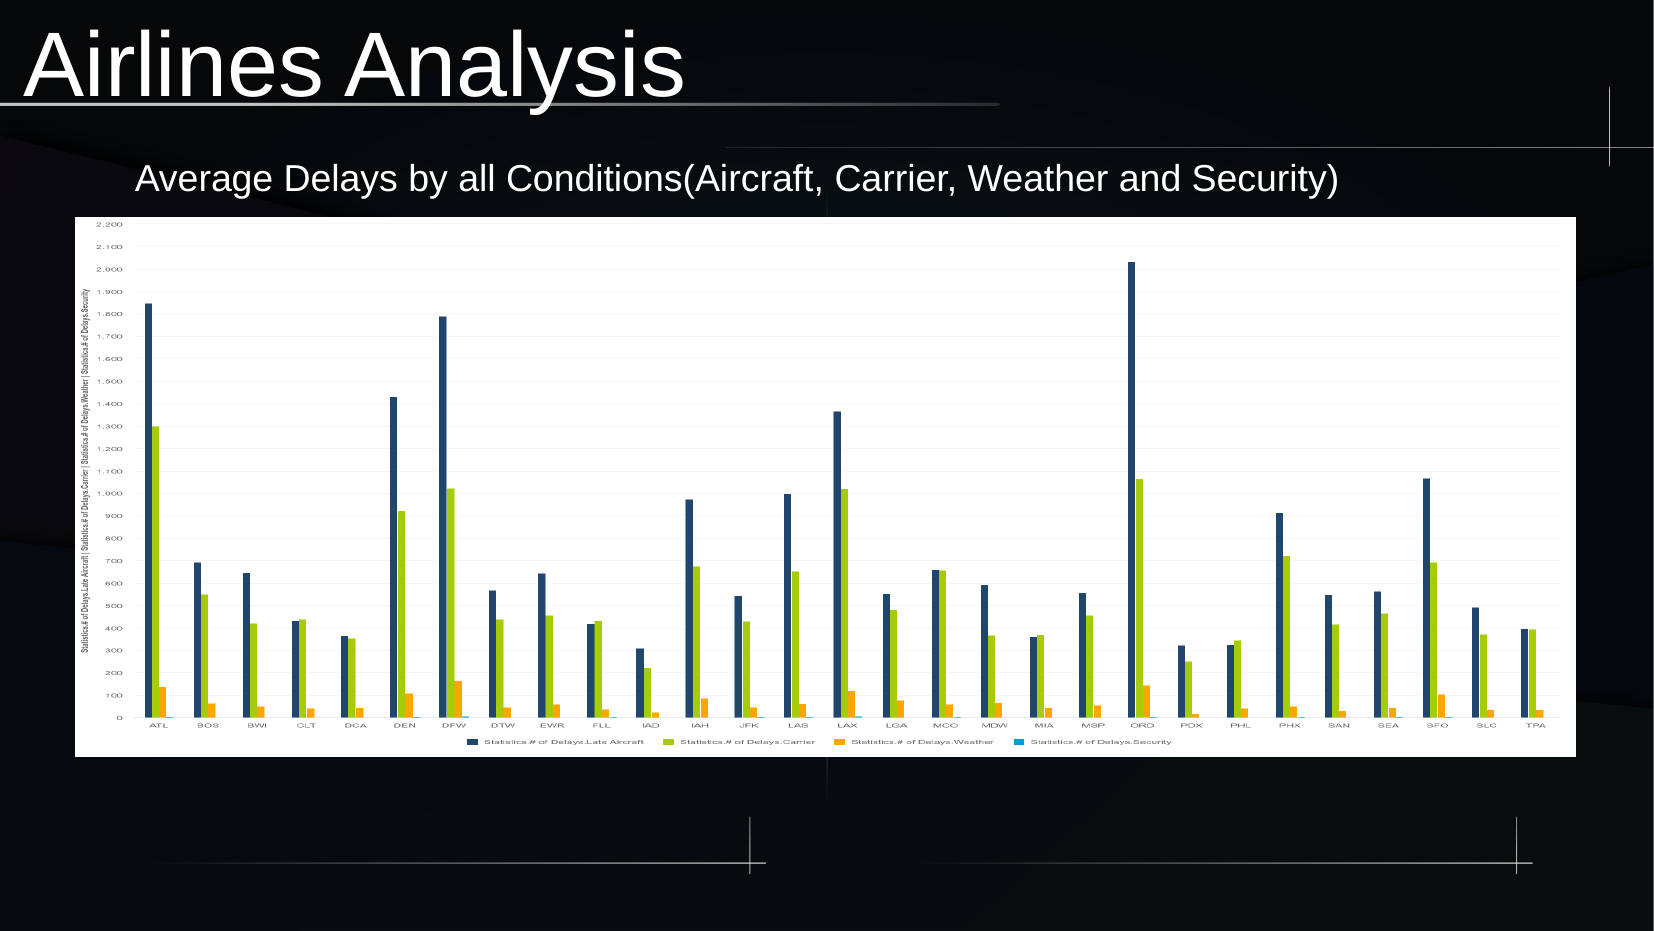

# Airlines Analysis
Average Delays by all Conditions(Aircraft, Carrier, Weather and Security)